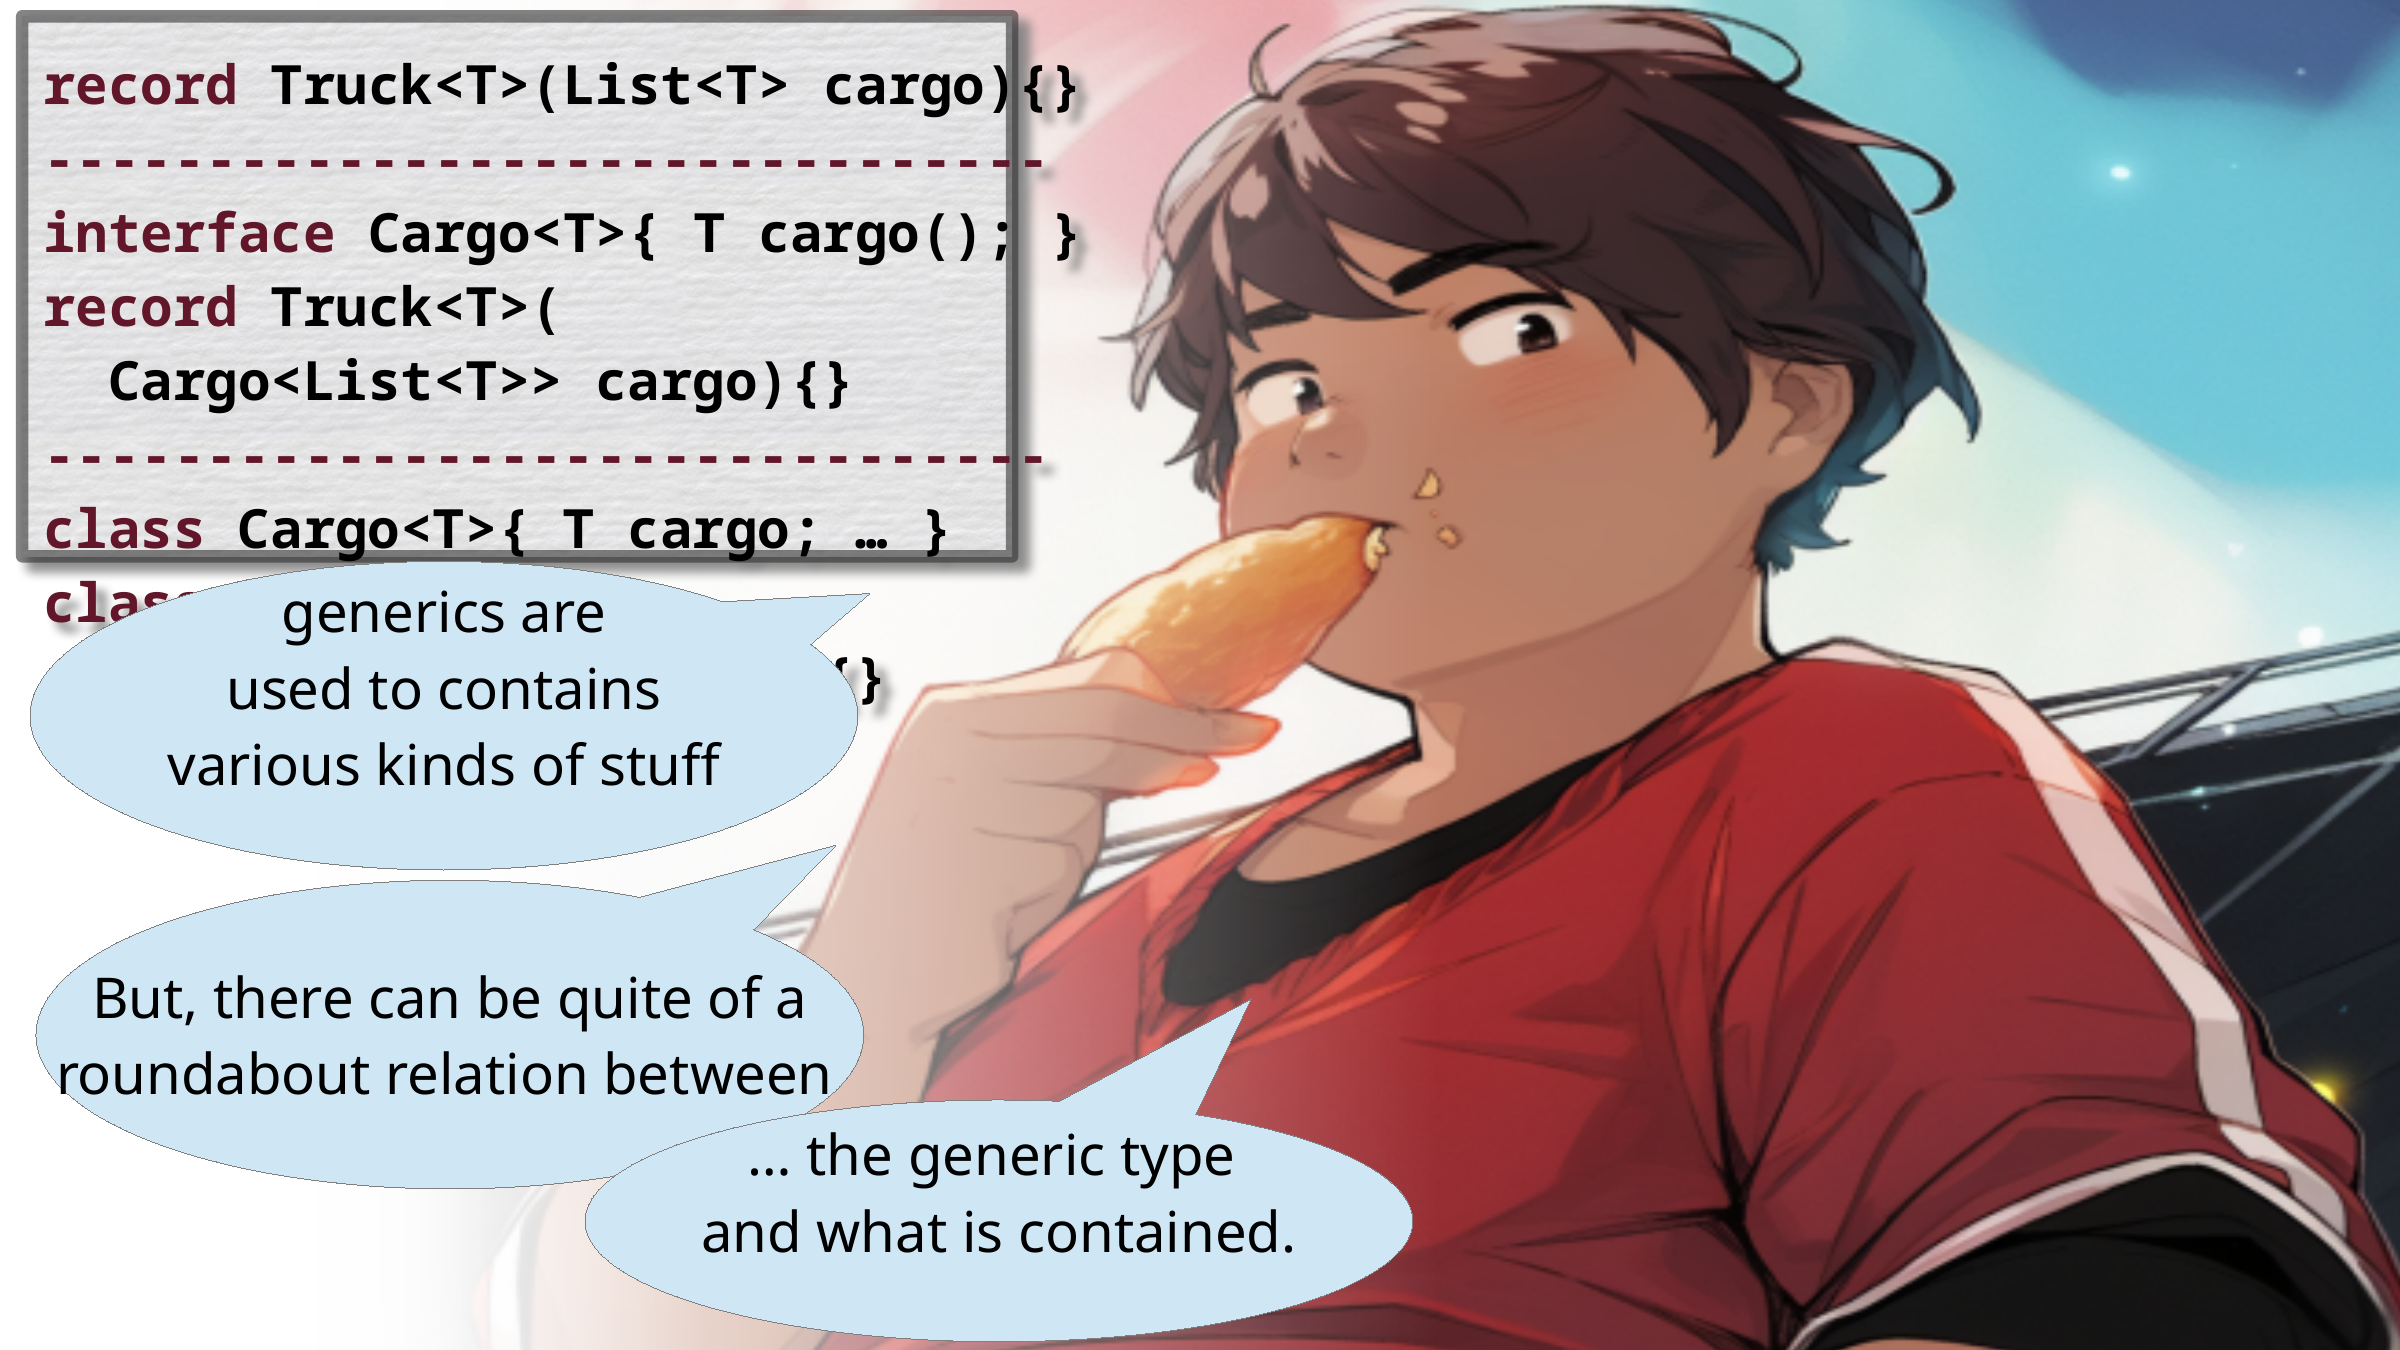

record Truck<T>(List<T> cargo){}
-------------------------------
interface Cargo<T>{ T cargo(); }
record Truck<T>(
 Cargo<List<T>> cargo){}
-------------------------------
class Cargo<T>{ T cargo; … }
class Truck<T>
 extends Cargo<List<T>>{}
generics are
used to contains
various kinds of stuff
But, there can be quite of a
roundabout relation between
… the generic type
and what is contained.